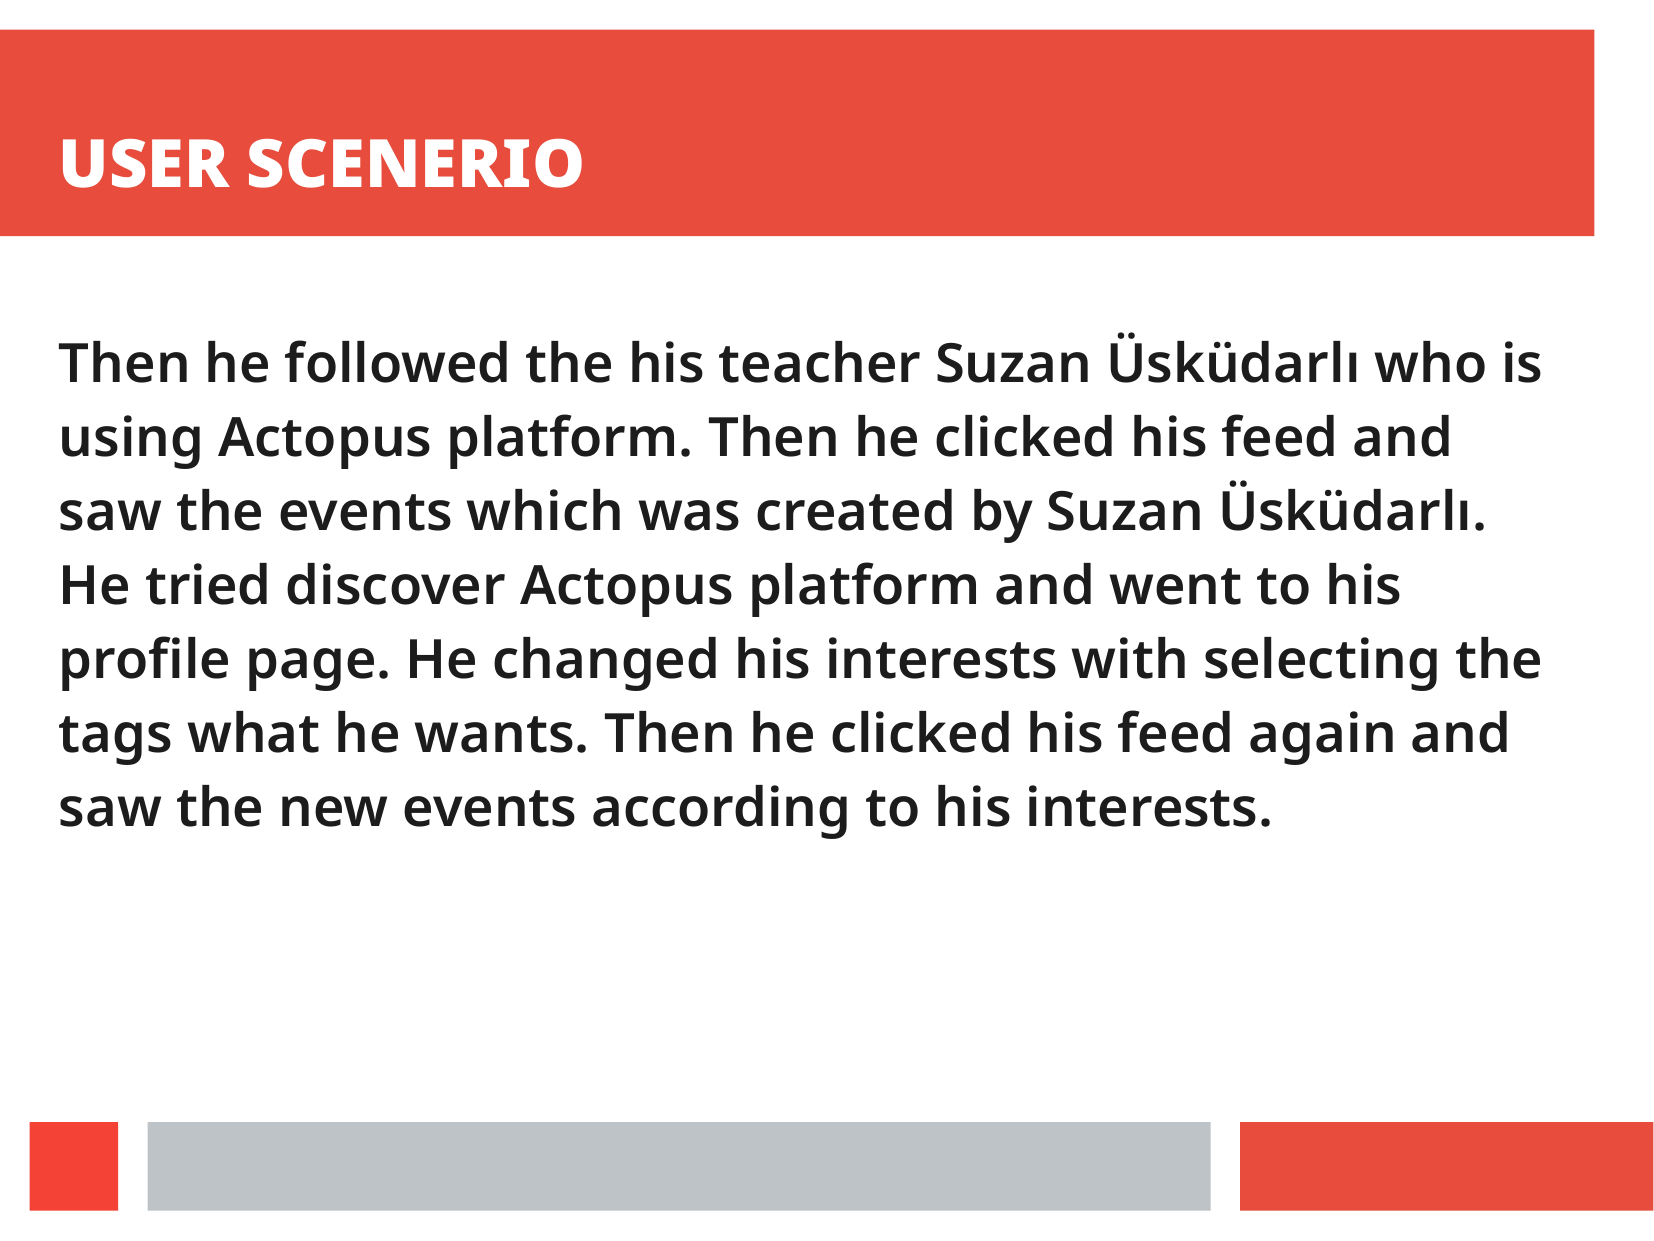

# USER SCENERIO
Then he followed the his teacher Suzan Üsküdarlı who is using Actopus platform. Then he clicked his feed and saw the events which was created by Suzan Üsküdarlı. He tried discover Actopus platform and went to his profile page. He changed his interests with selecting the tags what he wants. Then he clicked his feed again and saw the new events according to his interests.